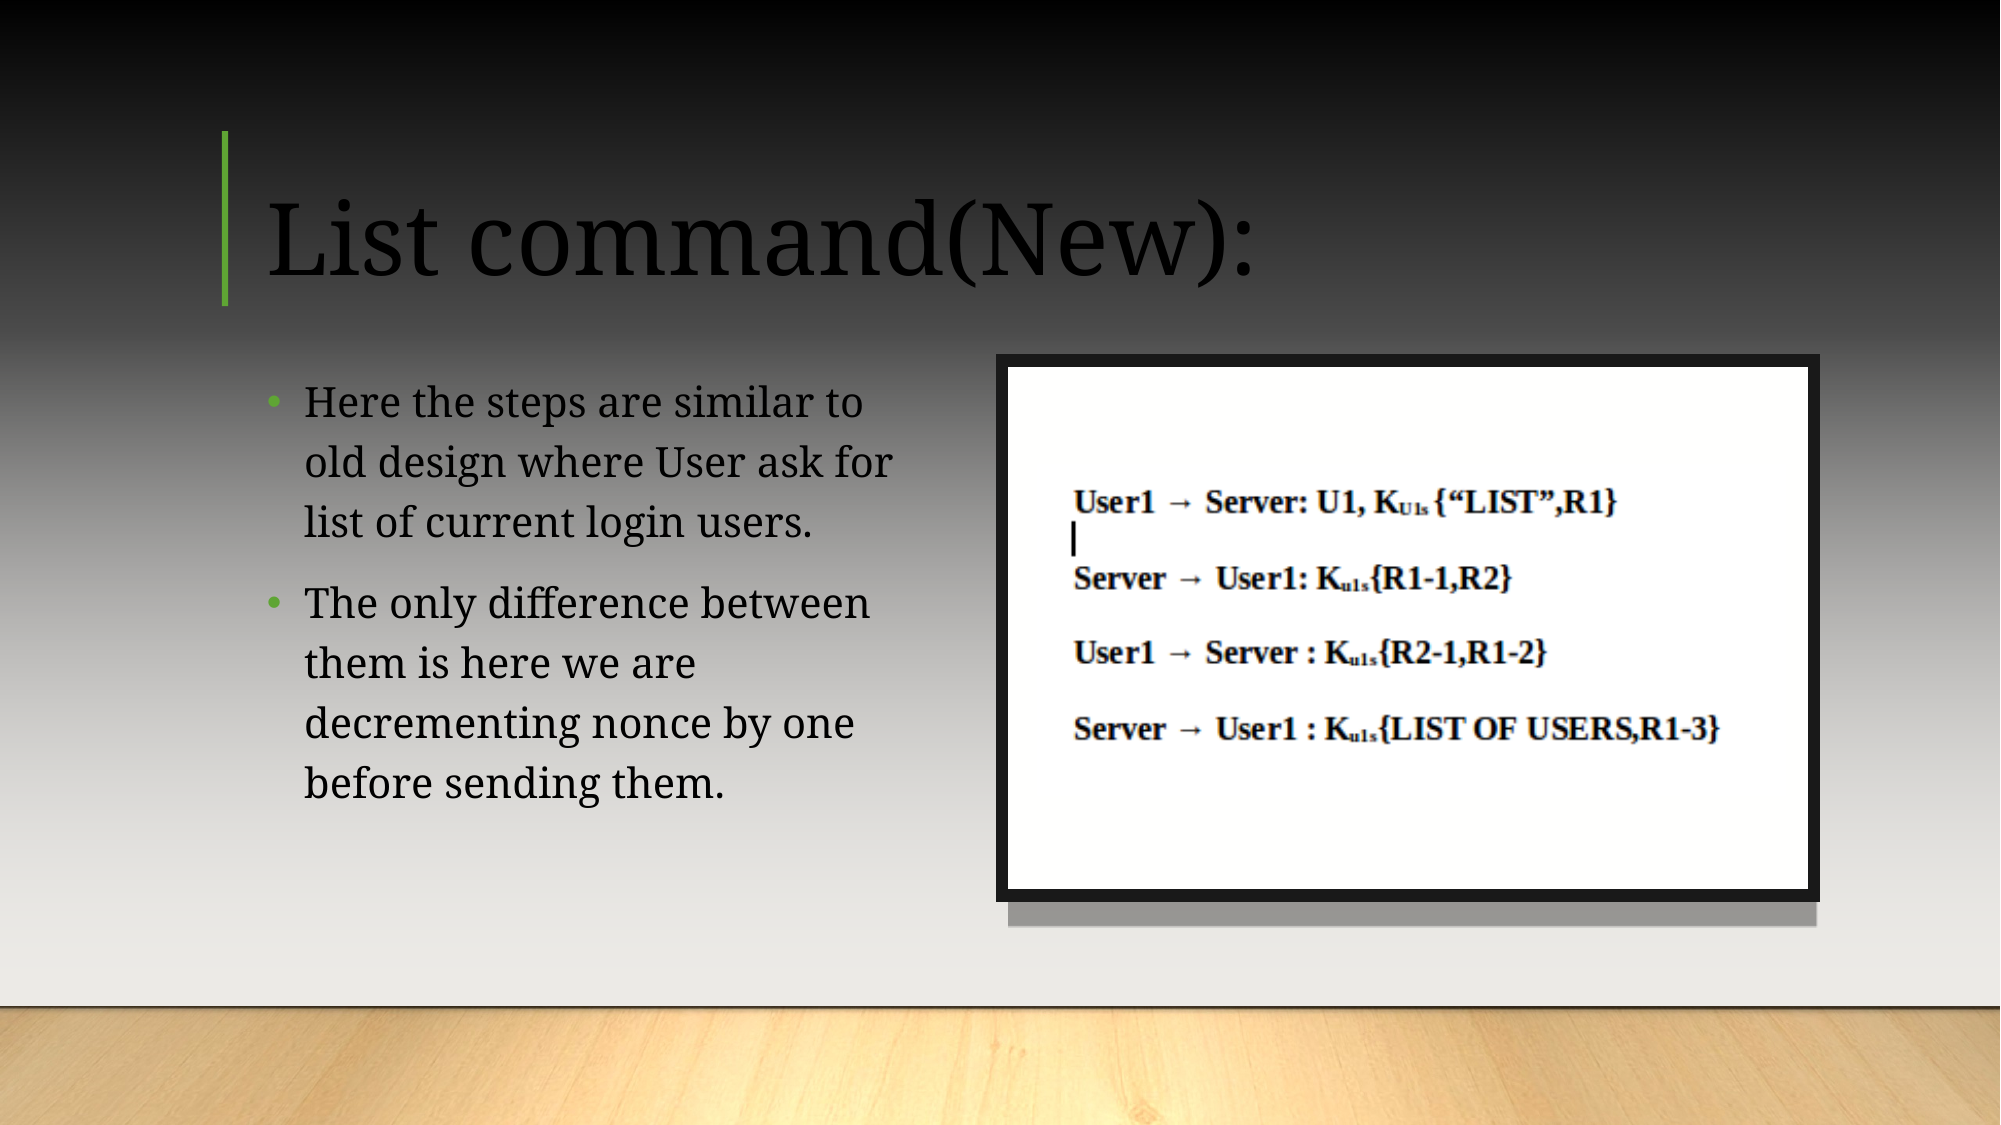

# List command(New):
Here the steps are similar to old design where User ask for list of current login users.
The only difference between them is here we are decrementing nonce by one before sending them.